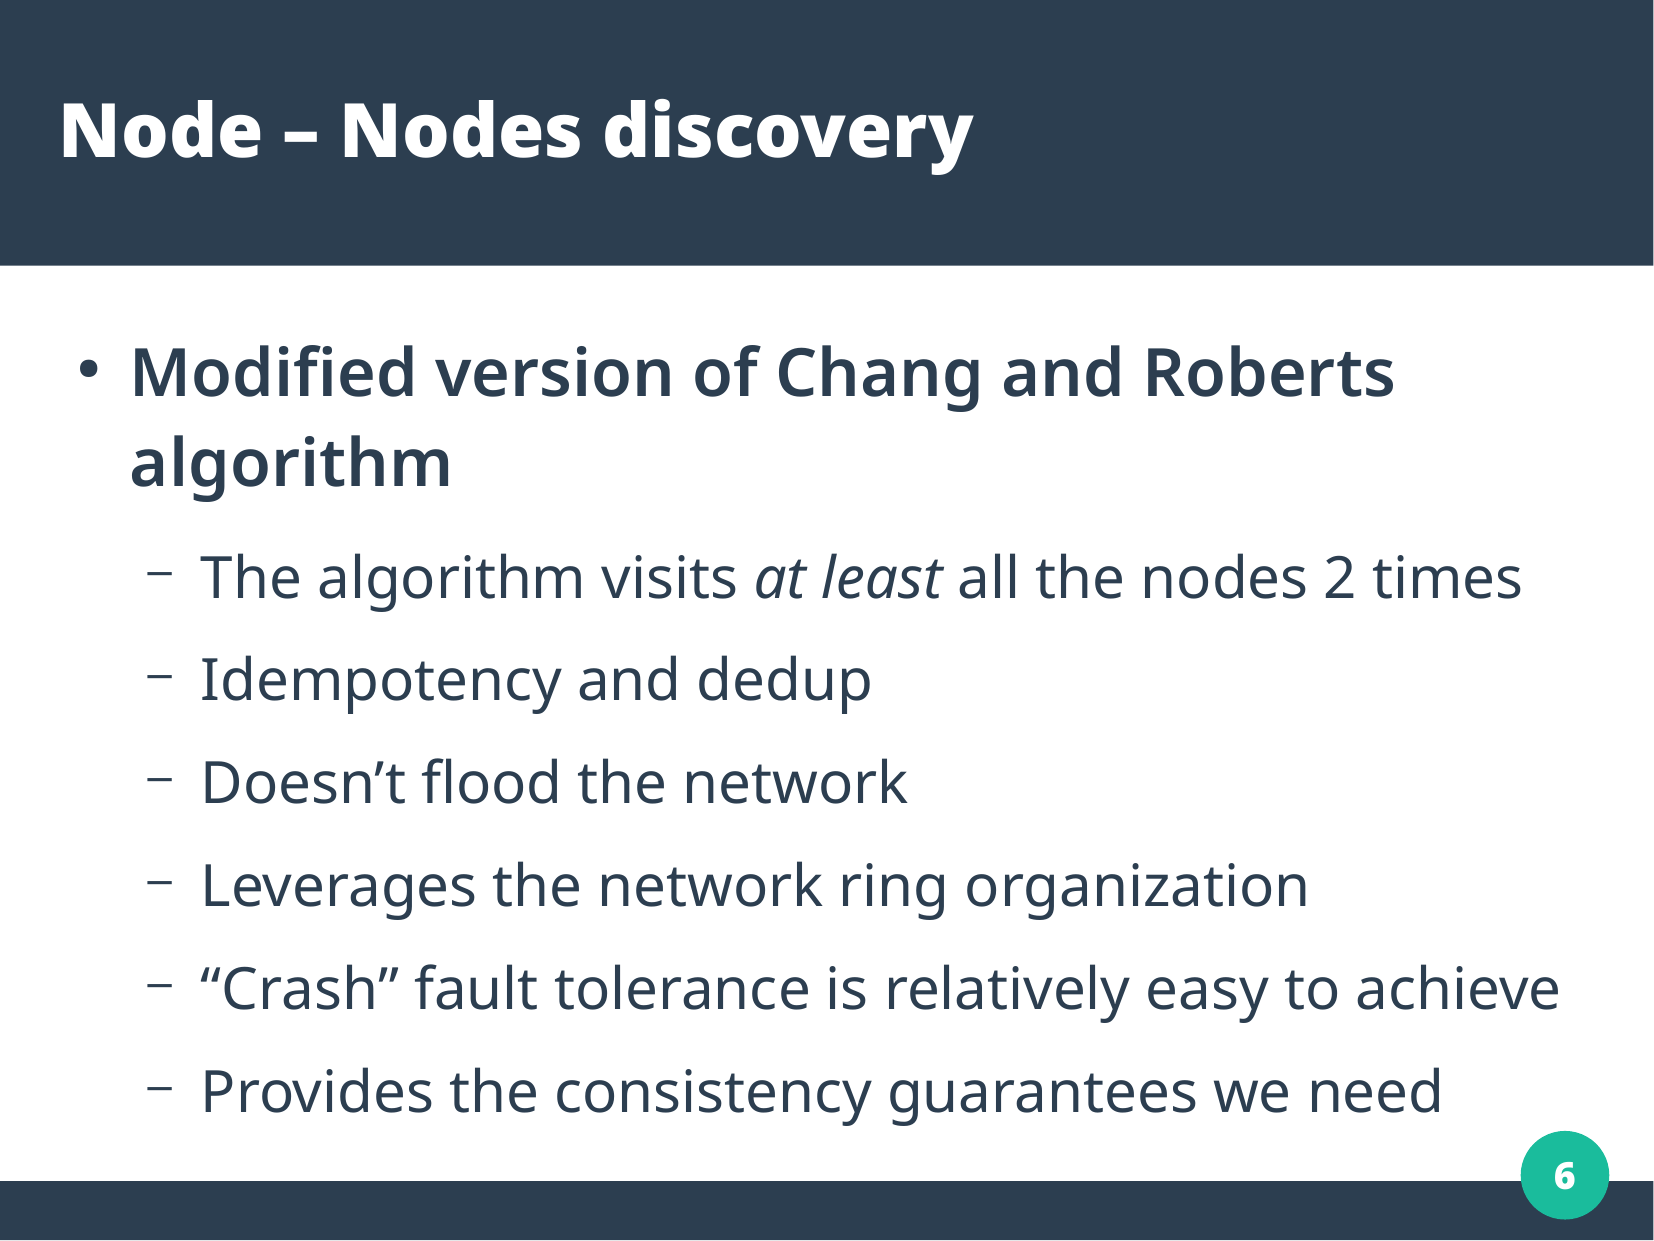

# Node – Nodes discovery
Modified version of Chang and Roberts algorithm
The algorithm visits at least all the nodes 2 times
Idempotency and dedup
Doesn’t flood the network
Leverages the network ring organization
“Crash” fault tolerance is relatively easy to achieve
Provides the consistency guarantees we need
6